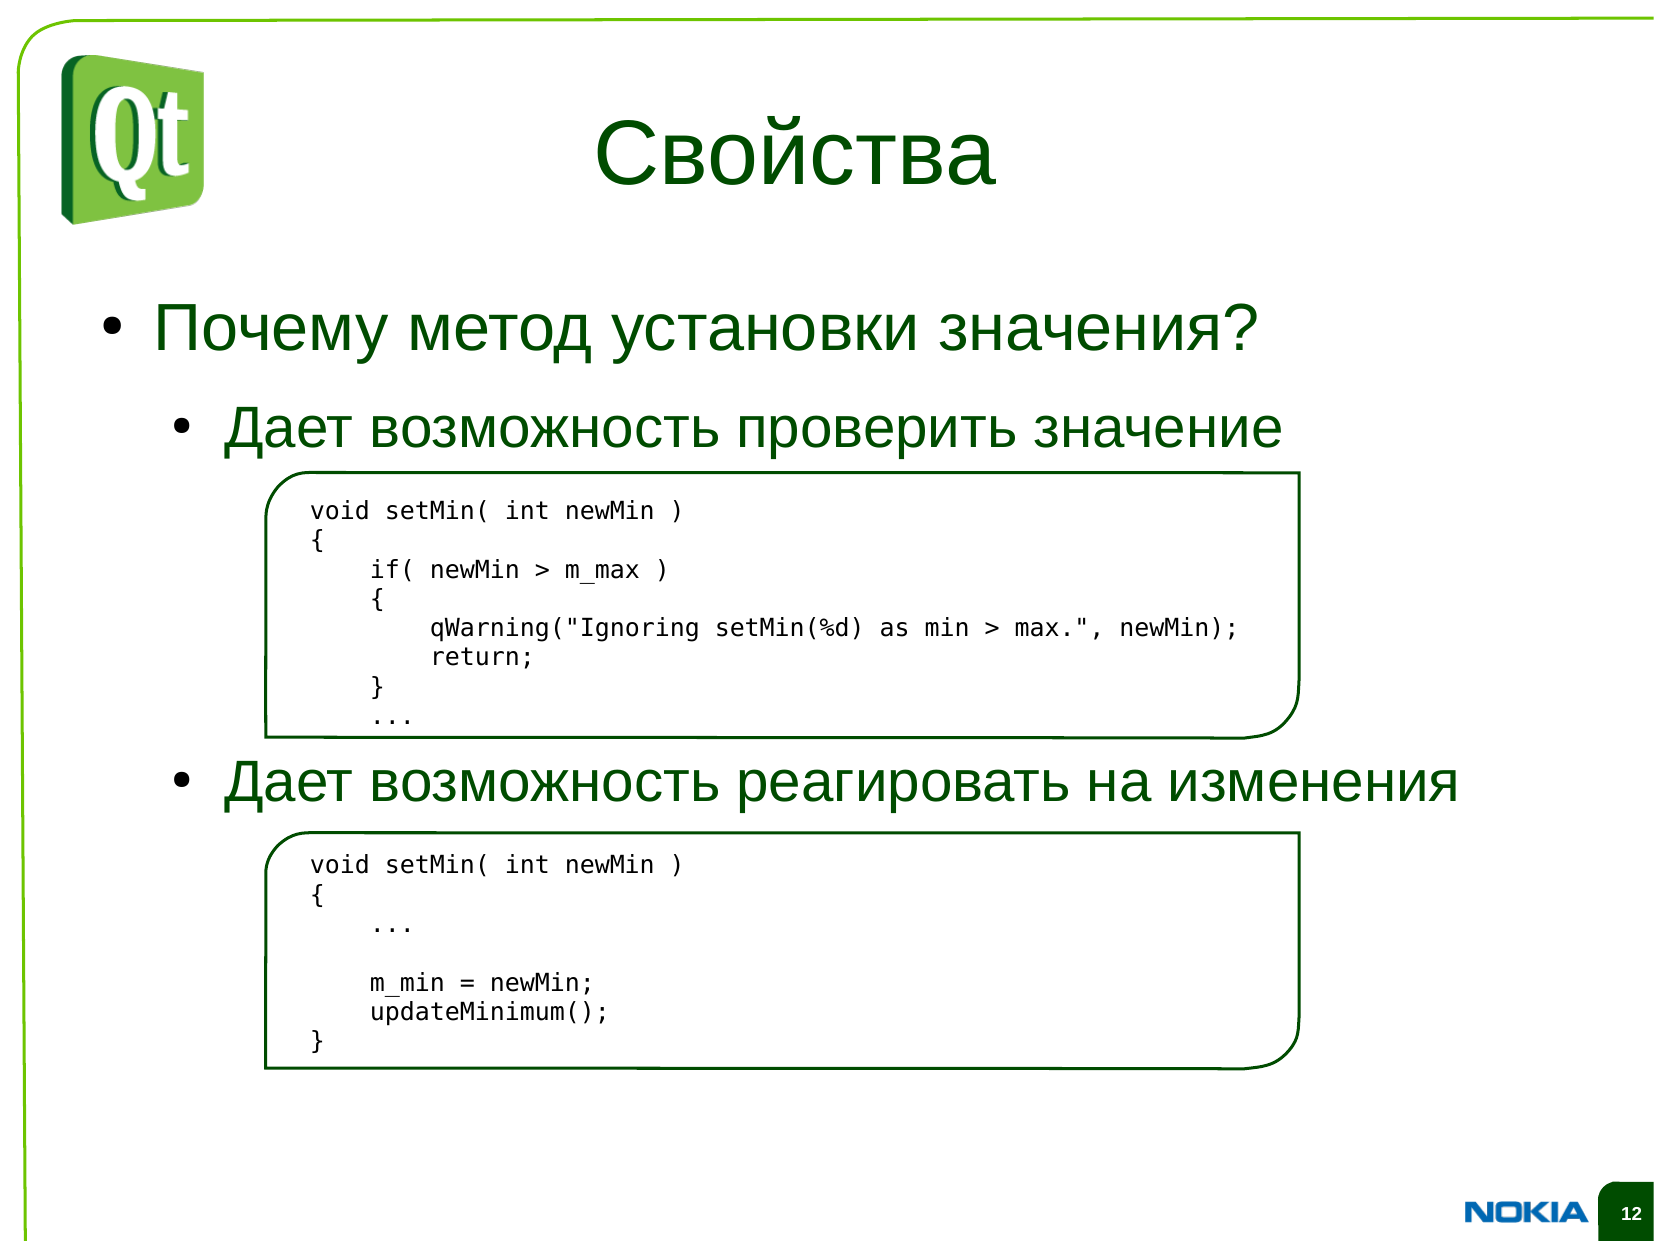

# Свойства
Почему метод установки значения?
Дает возможность проверить значение
Дает возможность реагировать на изменения
void setMin( int newMin )
{
 if( newMin > m_max )
 {
 qWarning("Ignoring setMin(%d) as min > max.", newMin);
 return;
 }
 ...
void setMin( int newMin )
{
 ...
 m_min = newMin;
 updateMinimum();
}